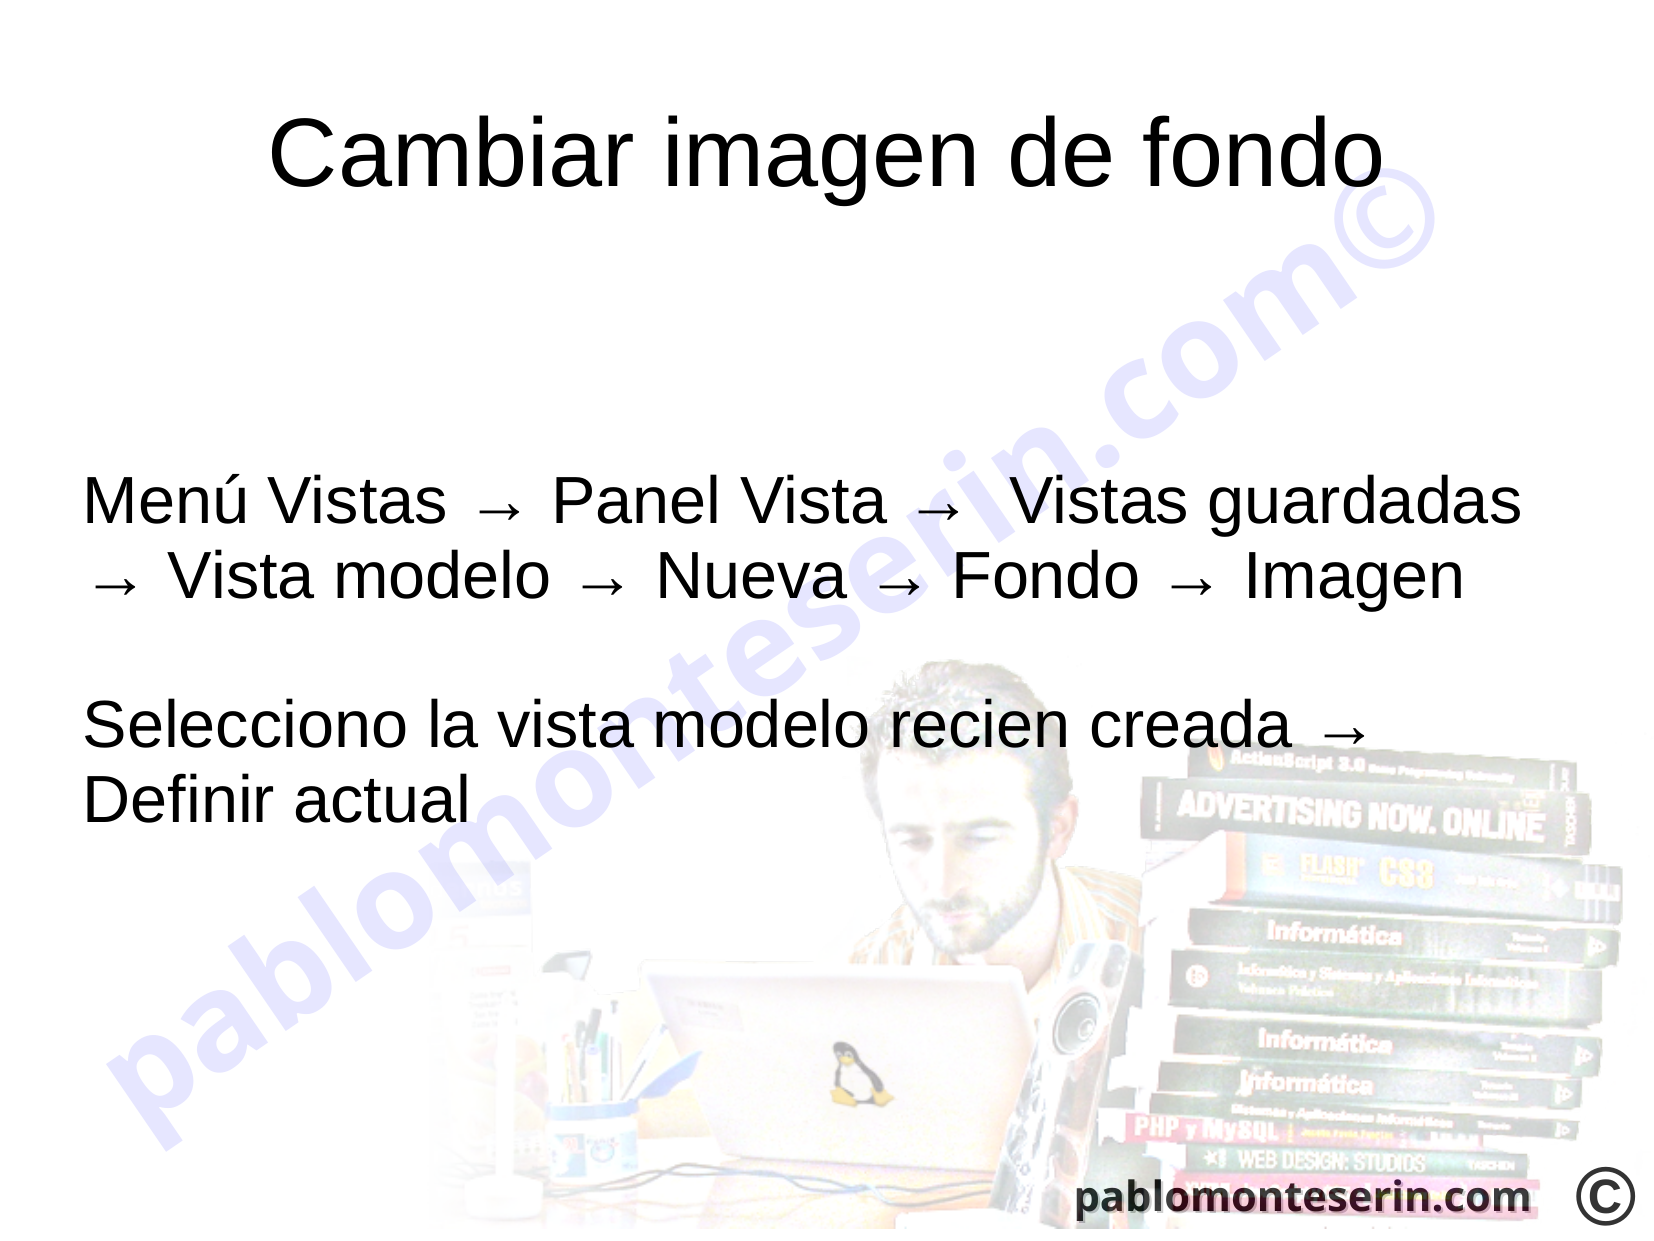

# Cambiar imagen de fondo
Menú Vistas → Panel Vista → Vistas guardadas → Vista modelo → Nueva → Fondo → Imagen
Selecciono la vista modelo recien creada → Definir actual